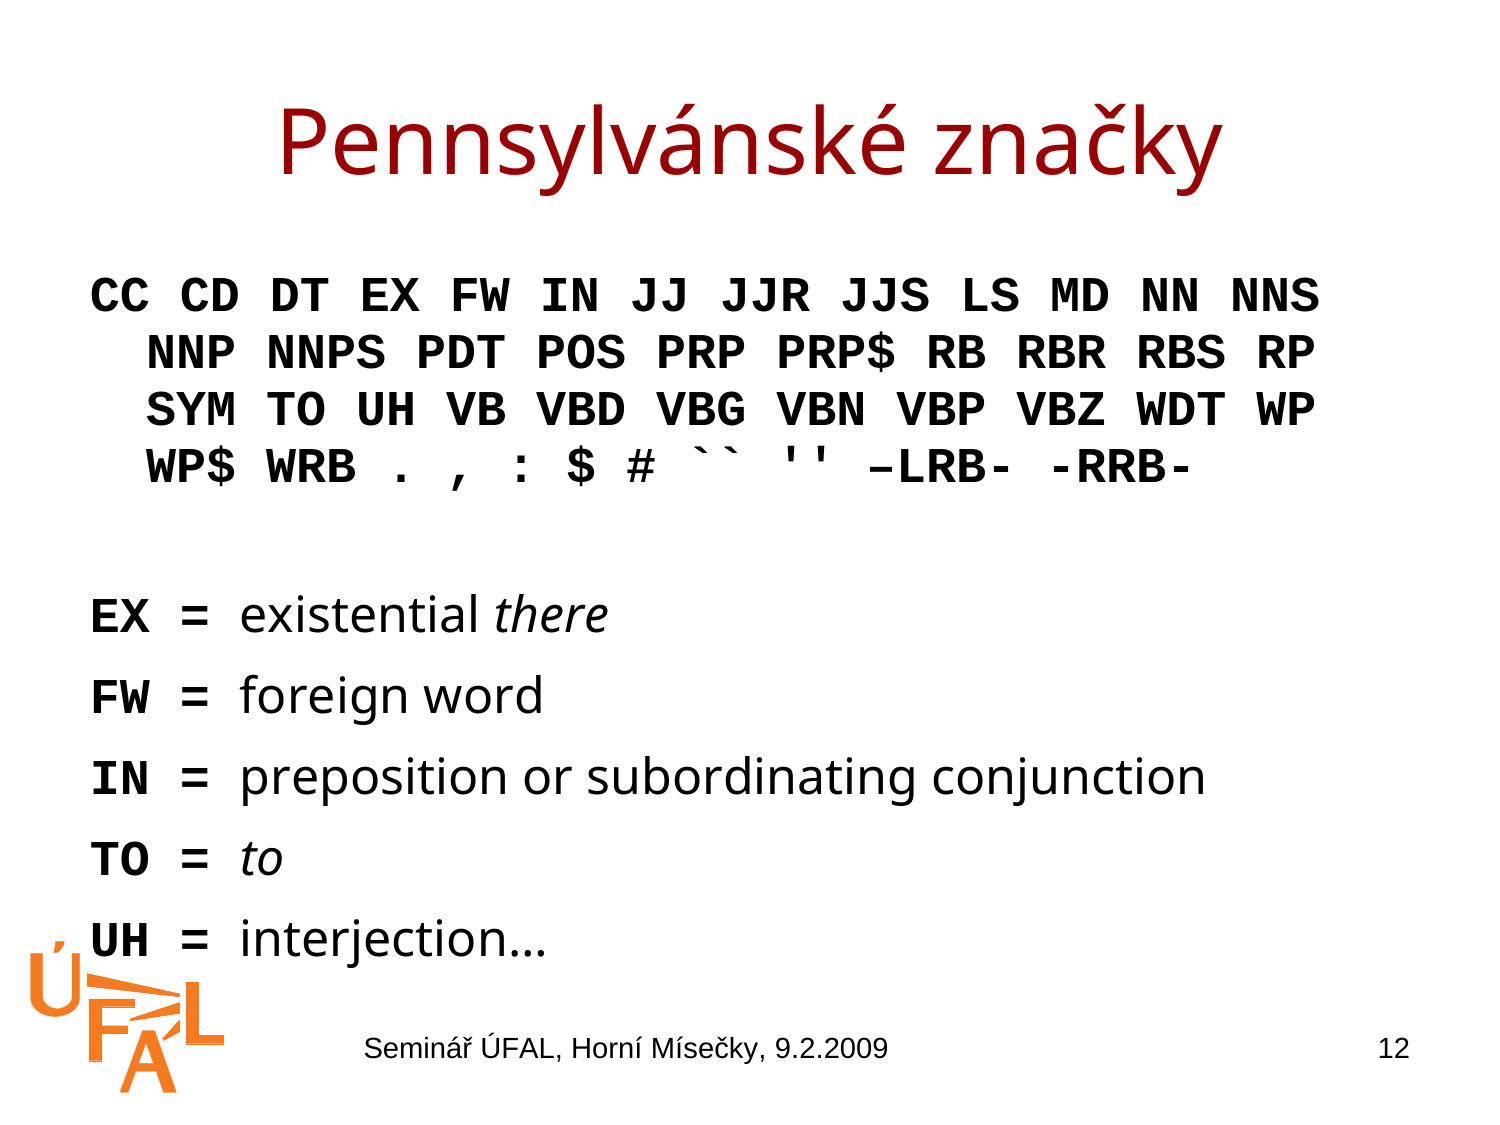

# Pennsylvánské značky
CC CD DT EX FW IN JJ JJR JJS LS MD NN NNS NNP NNPS PDT POS PRP PRP$ RB RBR RBS RP SYM TO UH VB VBD VBG VBN VBP VBZ WDT WP WP$ WRB . , : $ # `` '' –LRB- -RRB-
EX = existential there
FW = foreign word
IN = preposition or subordinating conjunction
TO = to
UH = interjection…
Seminář ÚFAL, Horní Mísečky, 9.2.2009
12